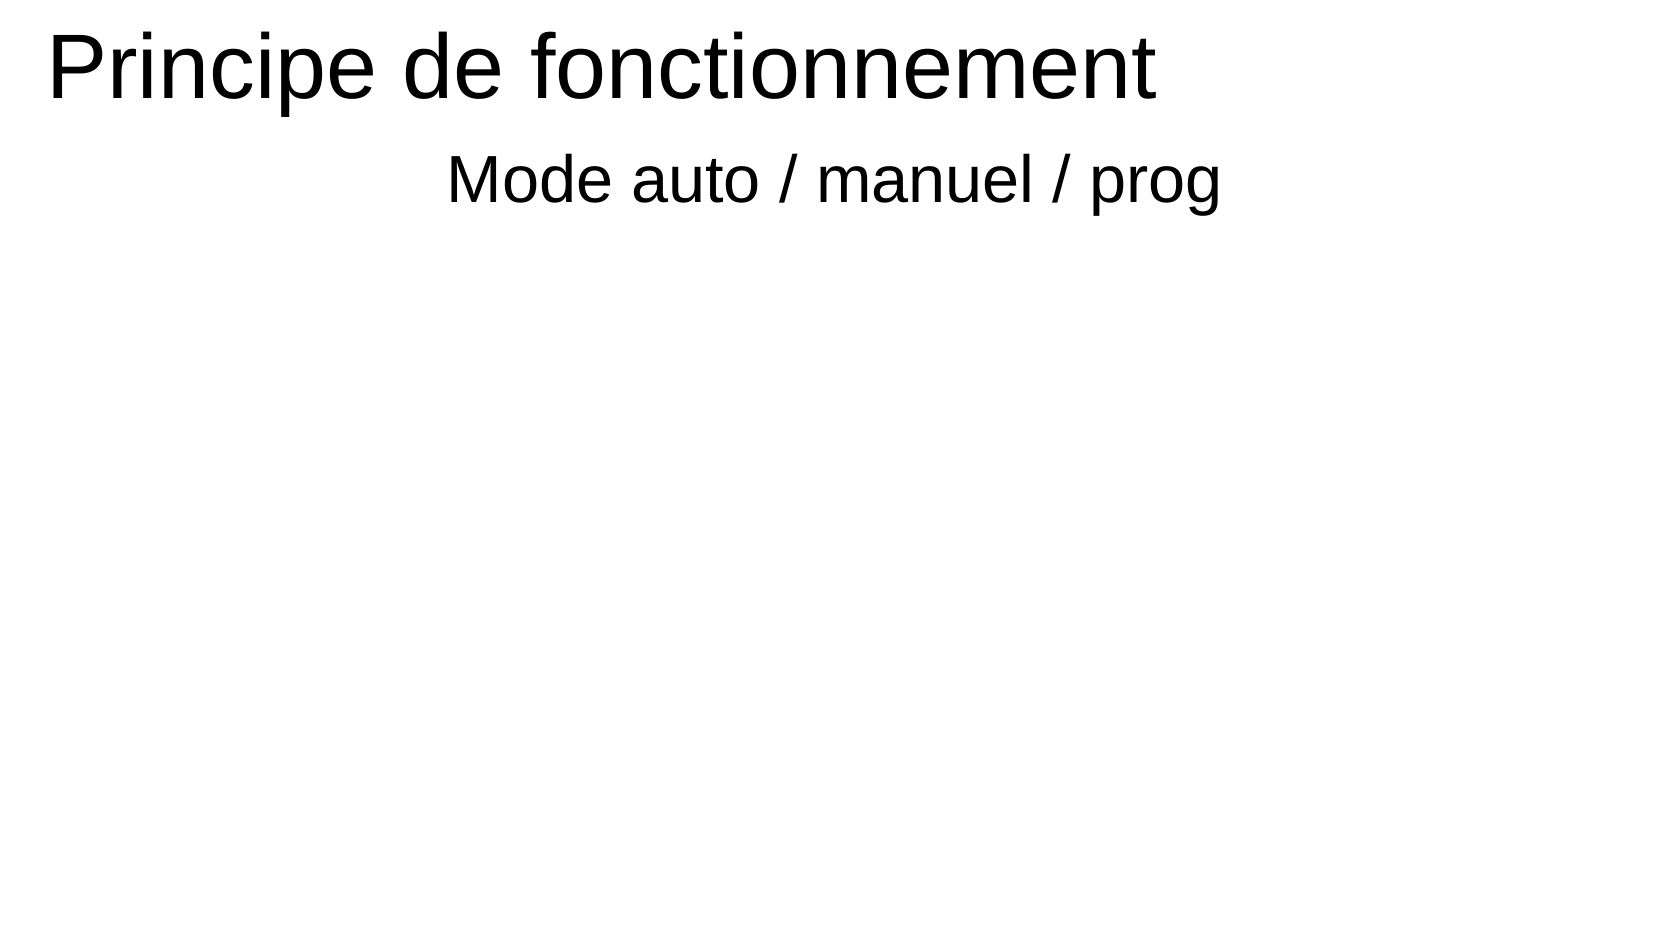

# Principe de fonctionnement
Mode auto / manuel / prog